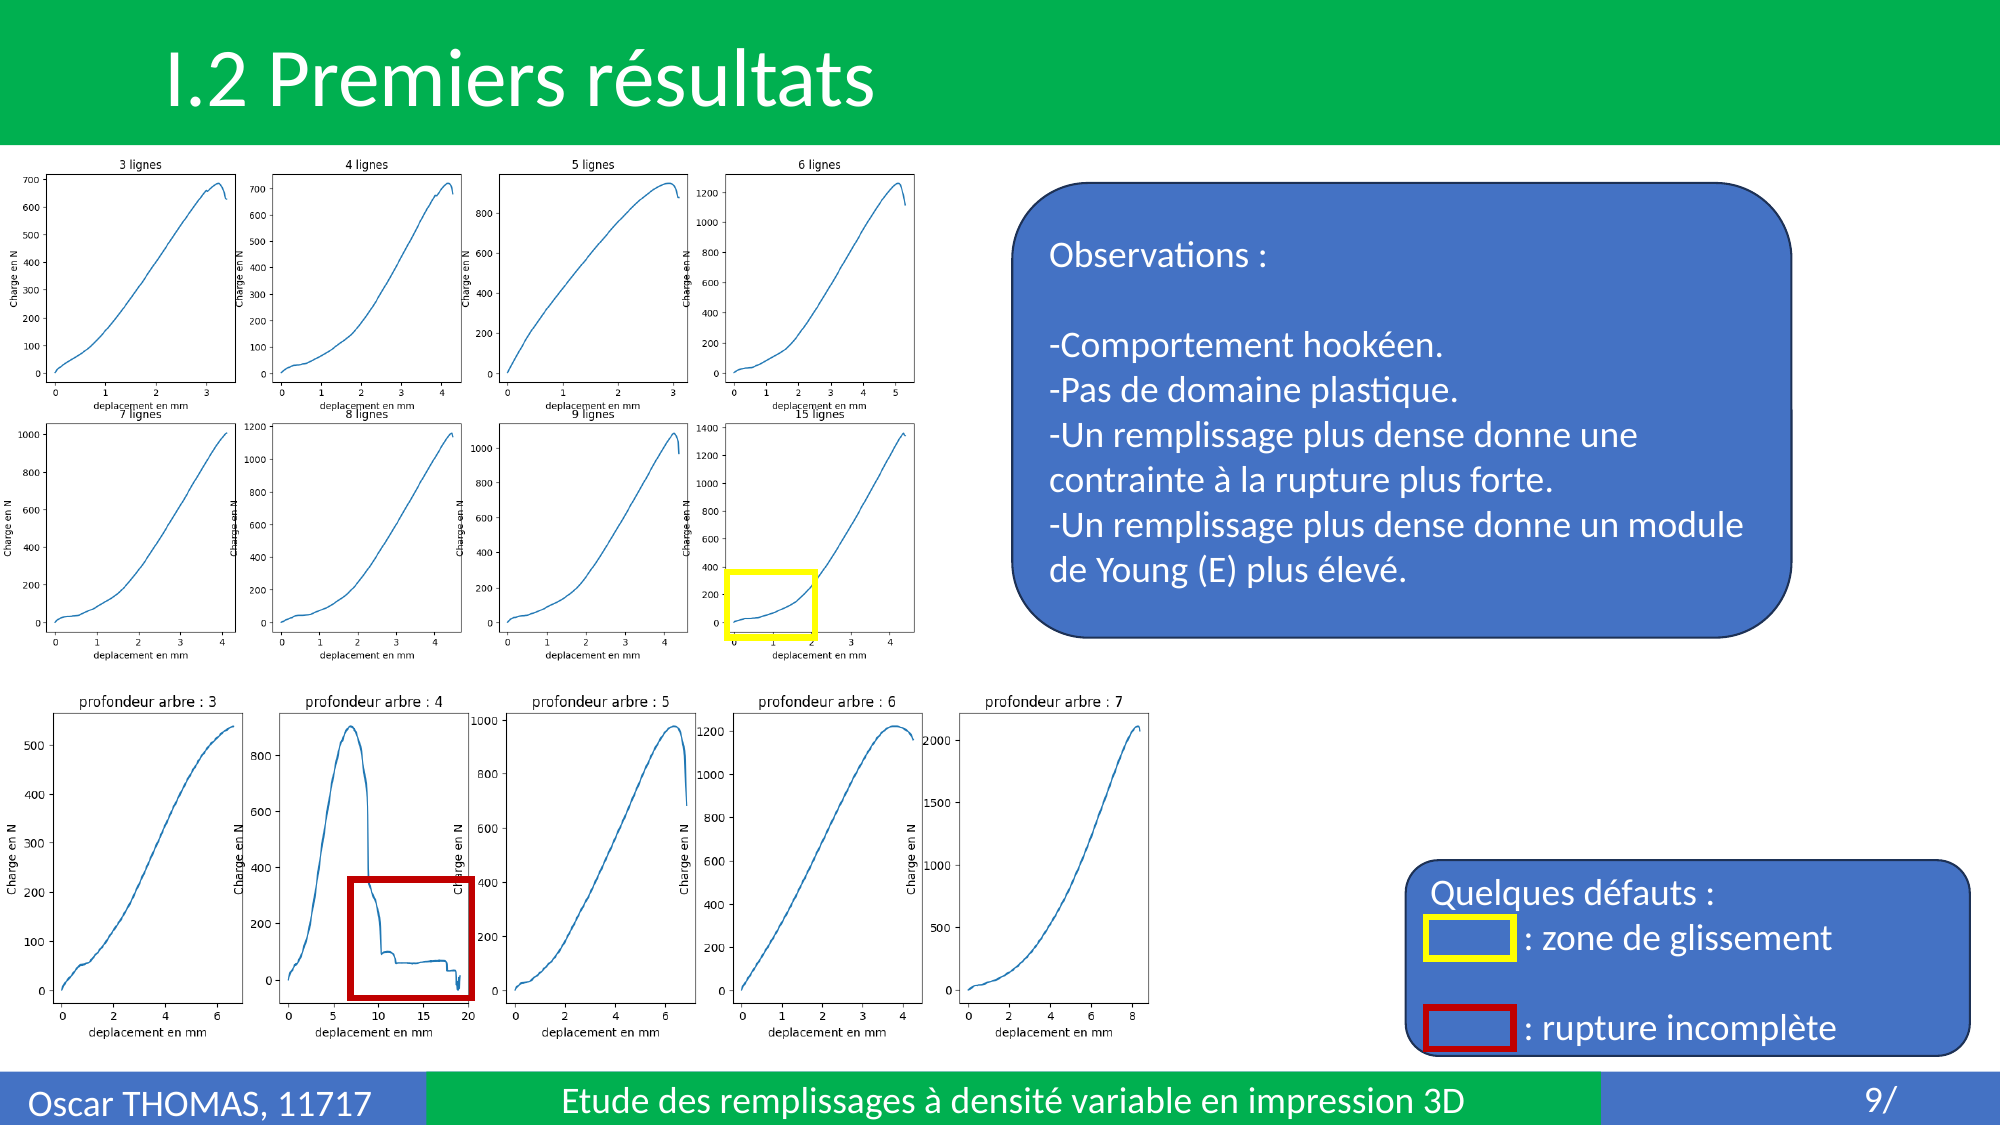

I.2 Premiers résultats
Observations :
-Comportement hookéen.
-Pas de domaine plastique.
-Un remplissage plus dense donne une contrainte à la rupture plus forte.
-Un remplissage plus dense donne un module de Young (E) plus élevé.
Quelques défauts :
 : zone de glissement
 : rupture incomplète
9/
Oscar THOMAS, 11717
Etude des remplissages à densité variable en impression 3D